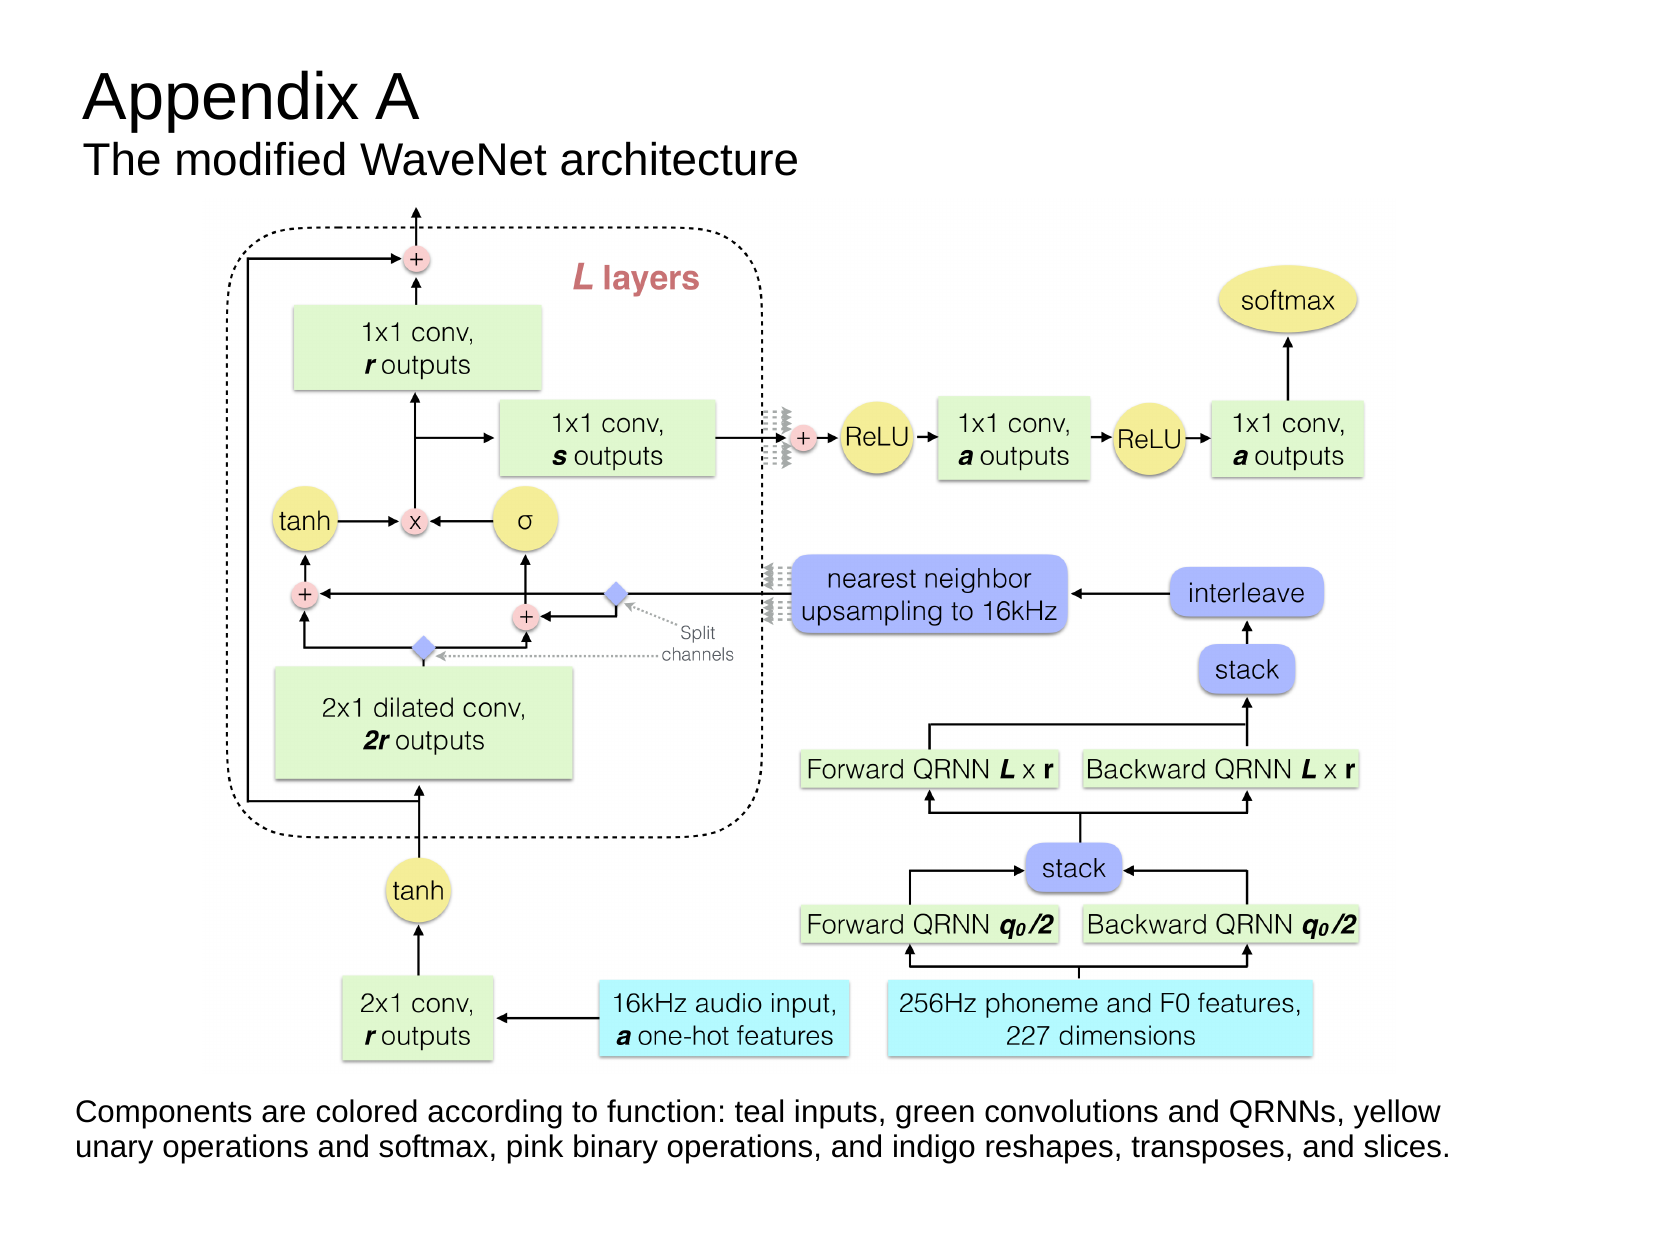

# Appendix A The modified WaveNet architecture
Components are colored according to function: teal inputs, green convolutions and QRNNs, yellow unary operations and softmax, pink binary operations, and indigo reshapes, transposes, and slices.